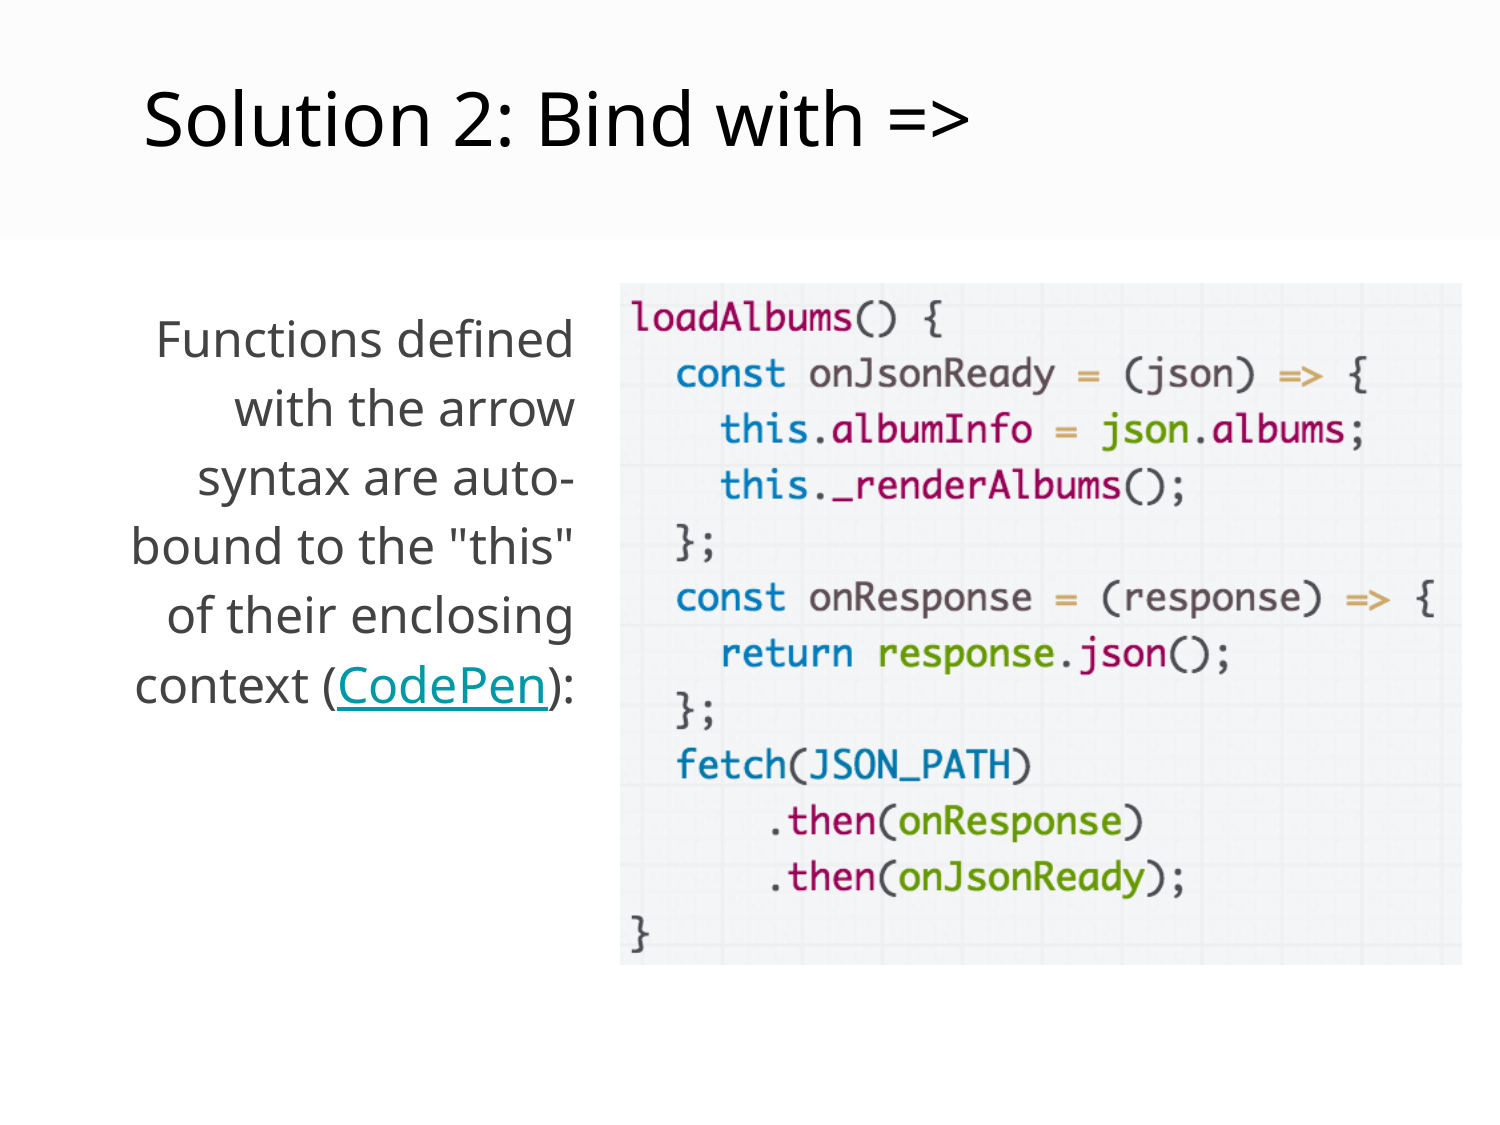

# Solution 2: Bind with =>
Functions defined with the arrow syntax are auto-bound to the "this" of their enclosing context (CodePen):